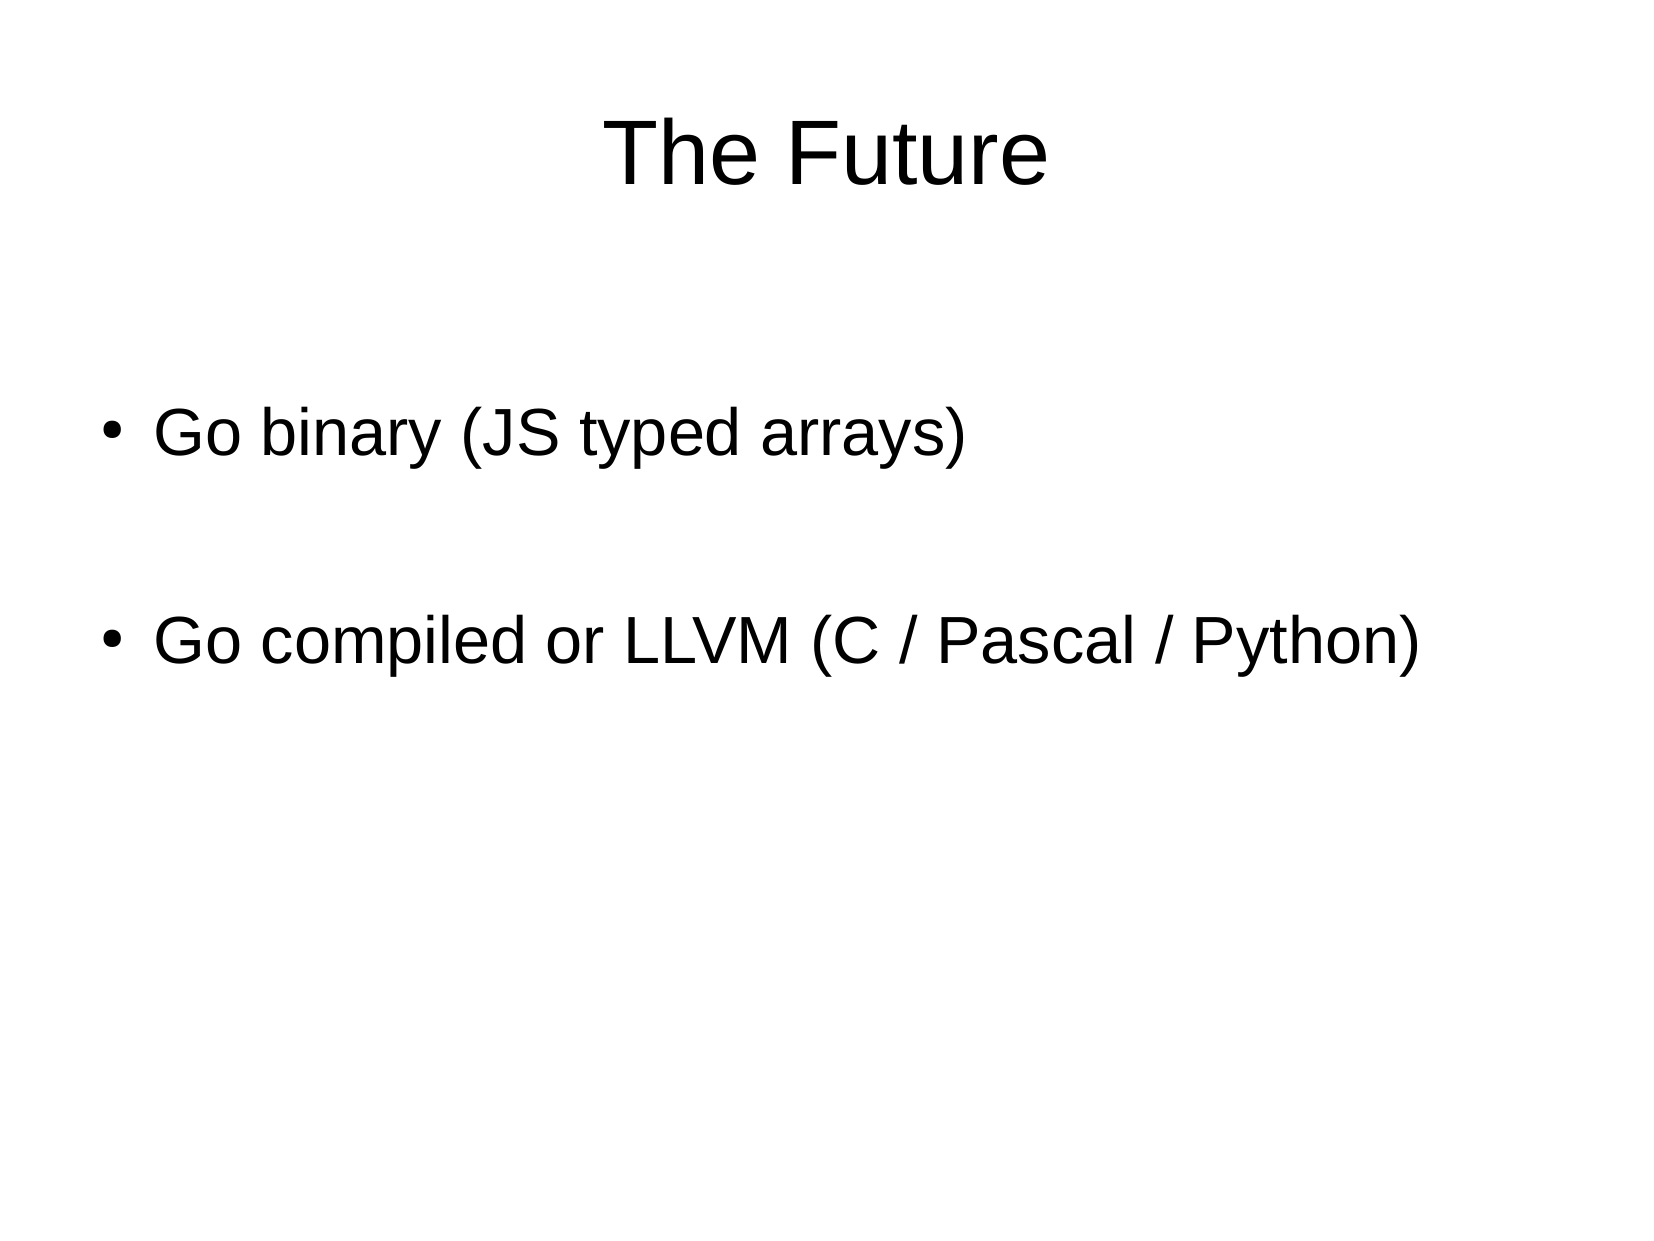

# The Future
Go binary (JS typed arrays)
Go compiled or LLVM (C / Pascal / Python)